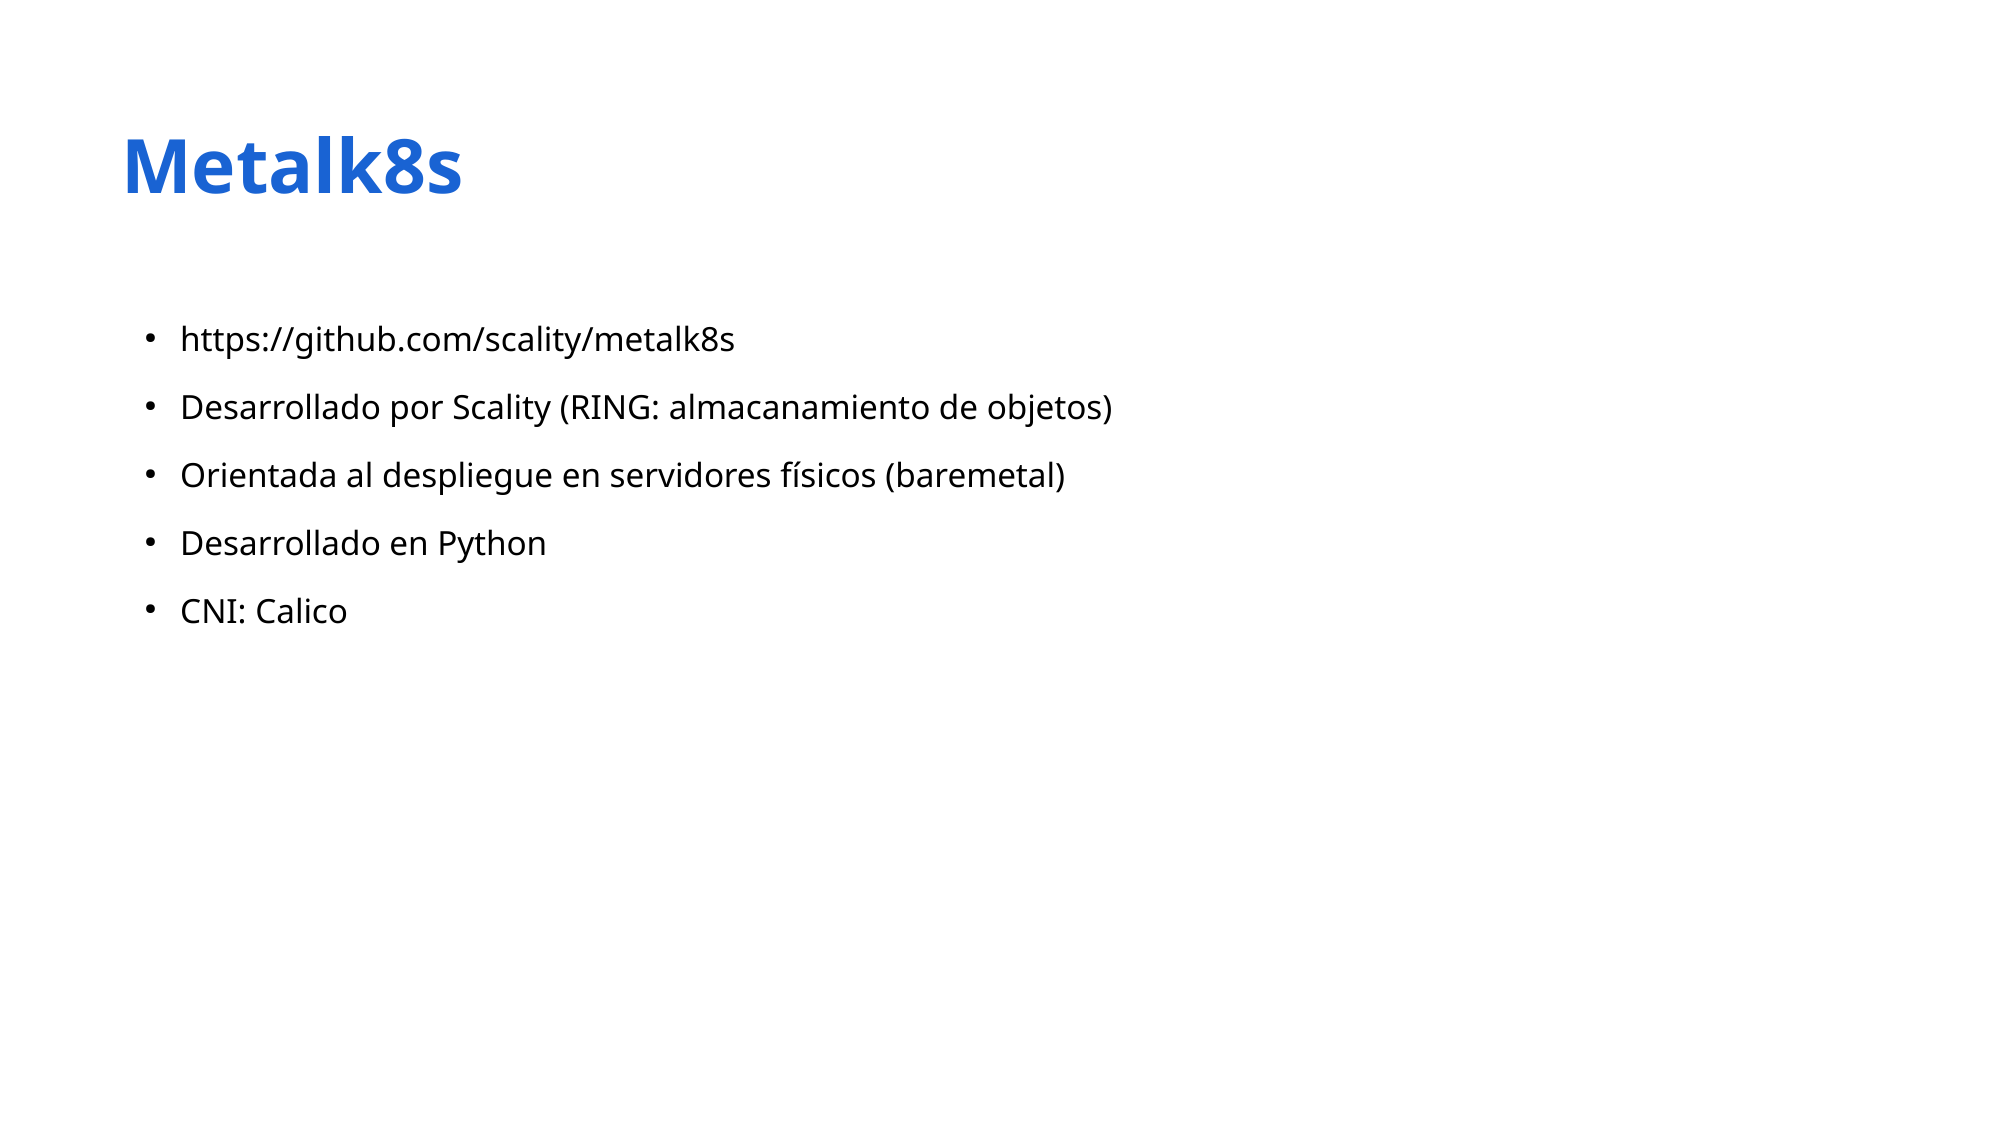

Metalk8s
https://github.com/scality/metalk8s
Desarrollado por Scality (RING: almacanamiento de objetos)
Orientada al despliegue en servidores físicos (baremetal)
Desarrollado en Python
CNI: Calico